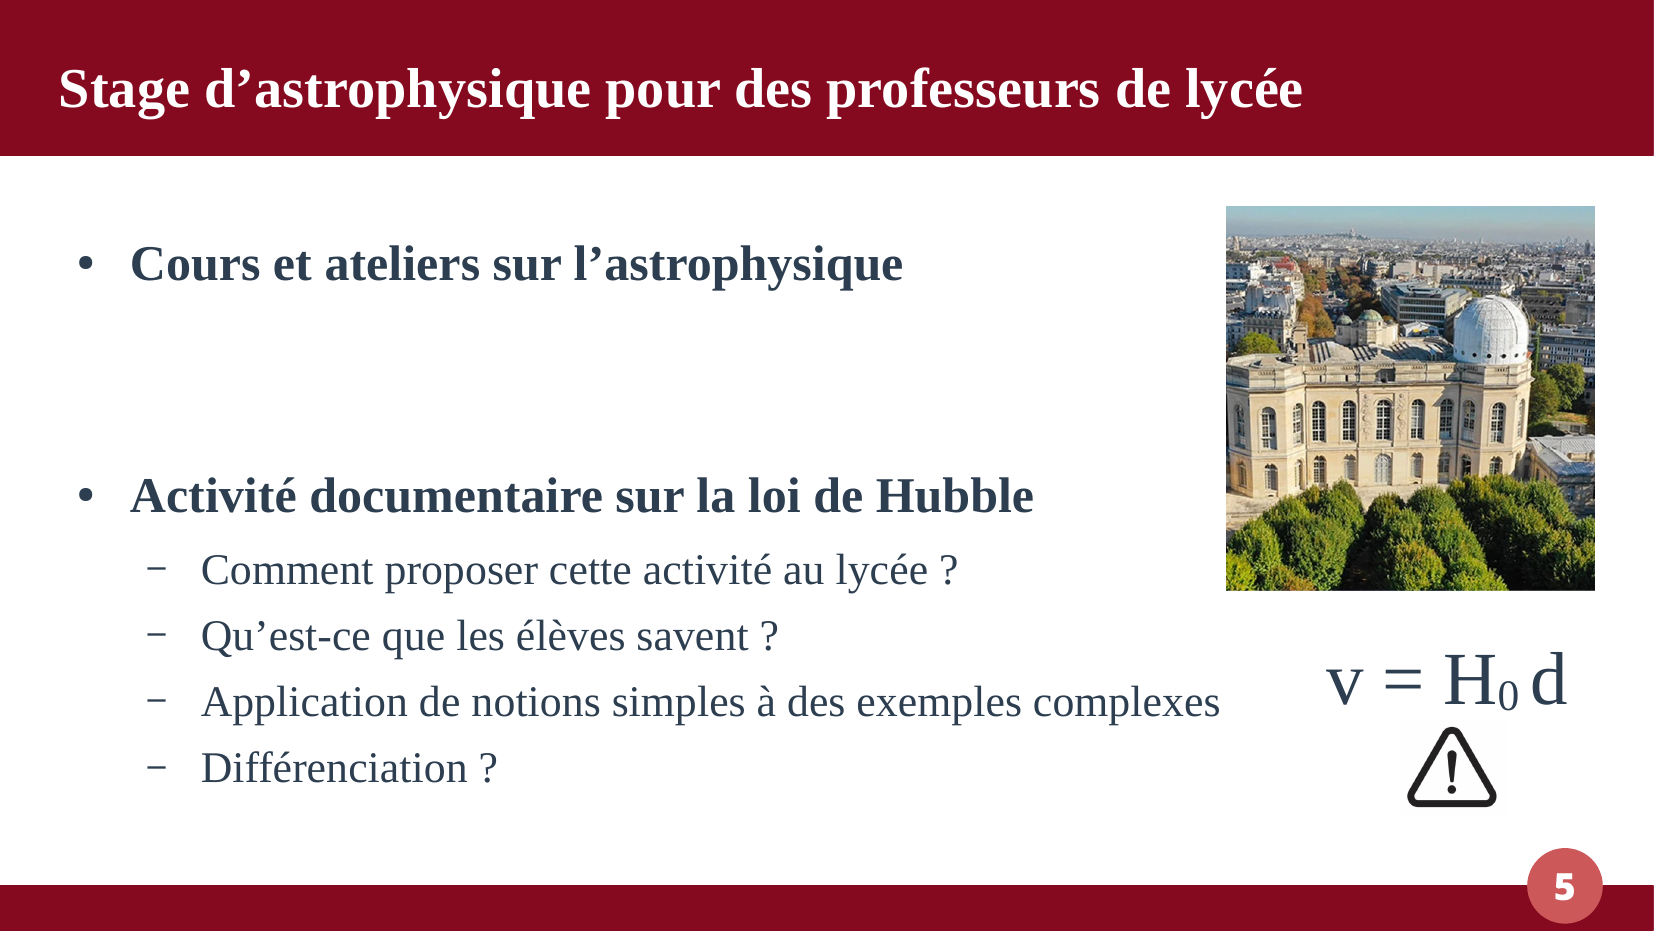

# Stage d’astrophysique pour des professeurs de lycée
Cours et ateliers sur l’astrophysique
Activité documentaire sur la loi de Hubble
Comment proposer cette activité au lycée ?
Qu’est-ce que les élèves savent ?
Application de notions simples à des exemples complexes
Différenciation ?
v = H0 d
5